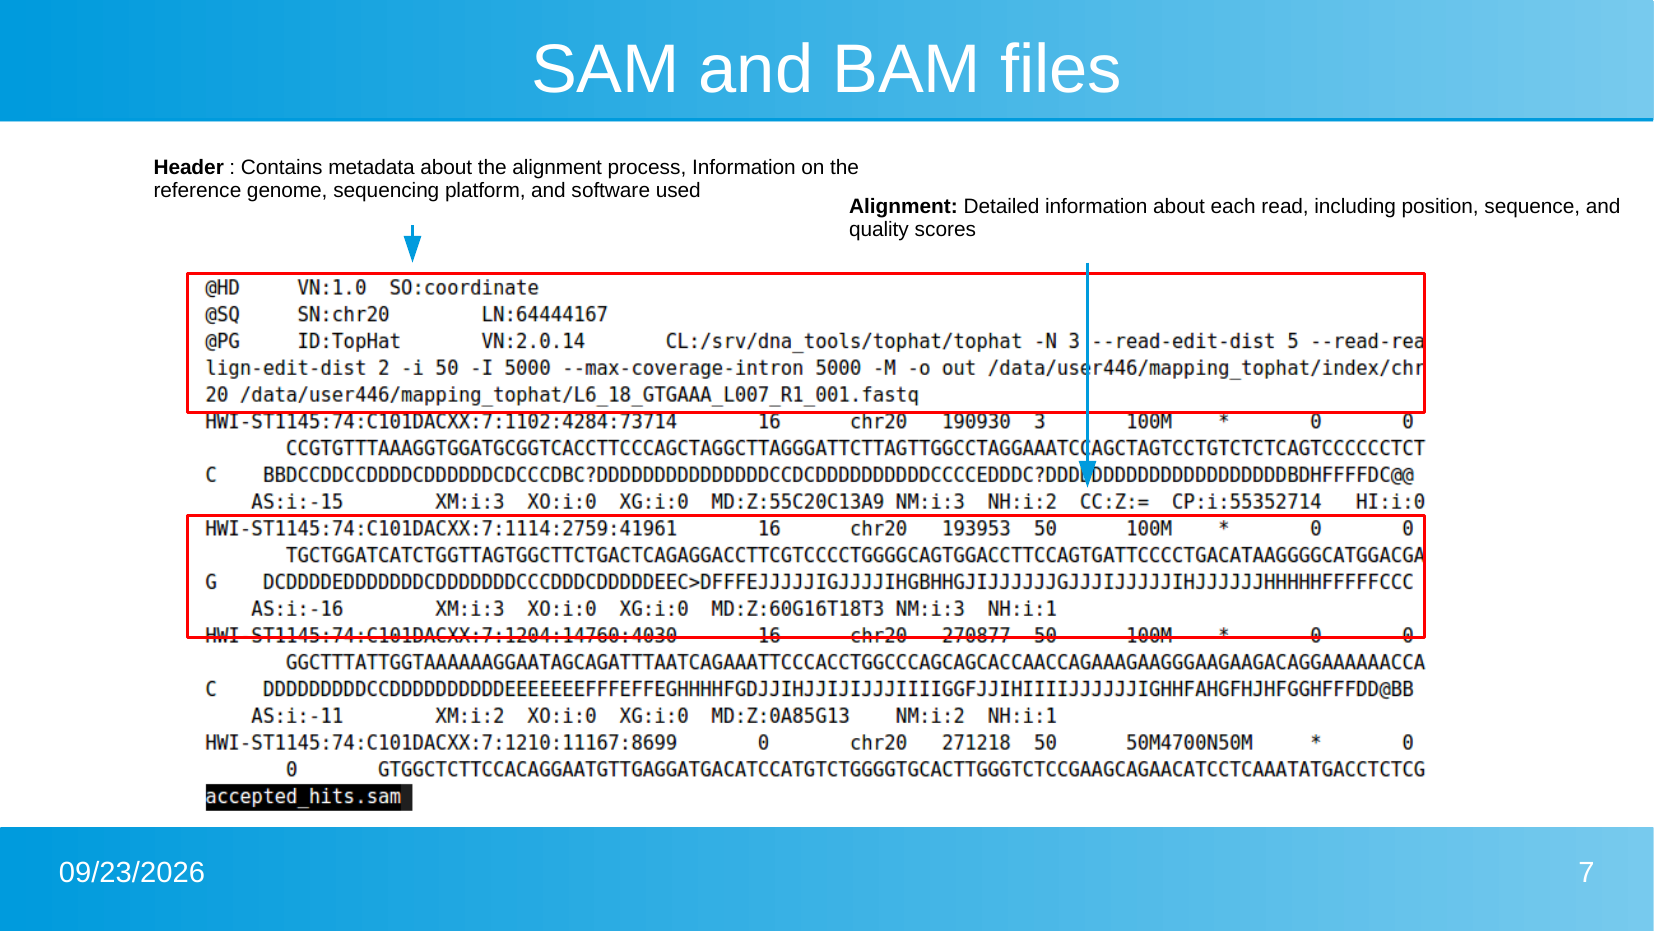

# SAM and BAM files
Header : Contains metadata about the alignment process, Information on the reference genome, sequencing platform, and software used
Alignment: Detailed information about each read, including position, sequence, and quality scores
7